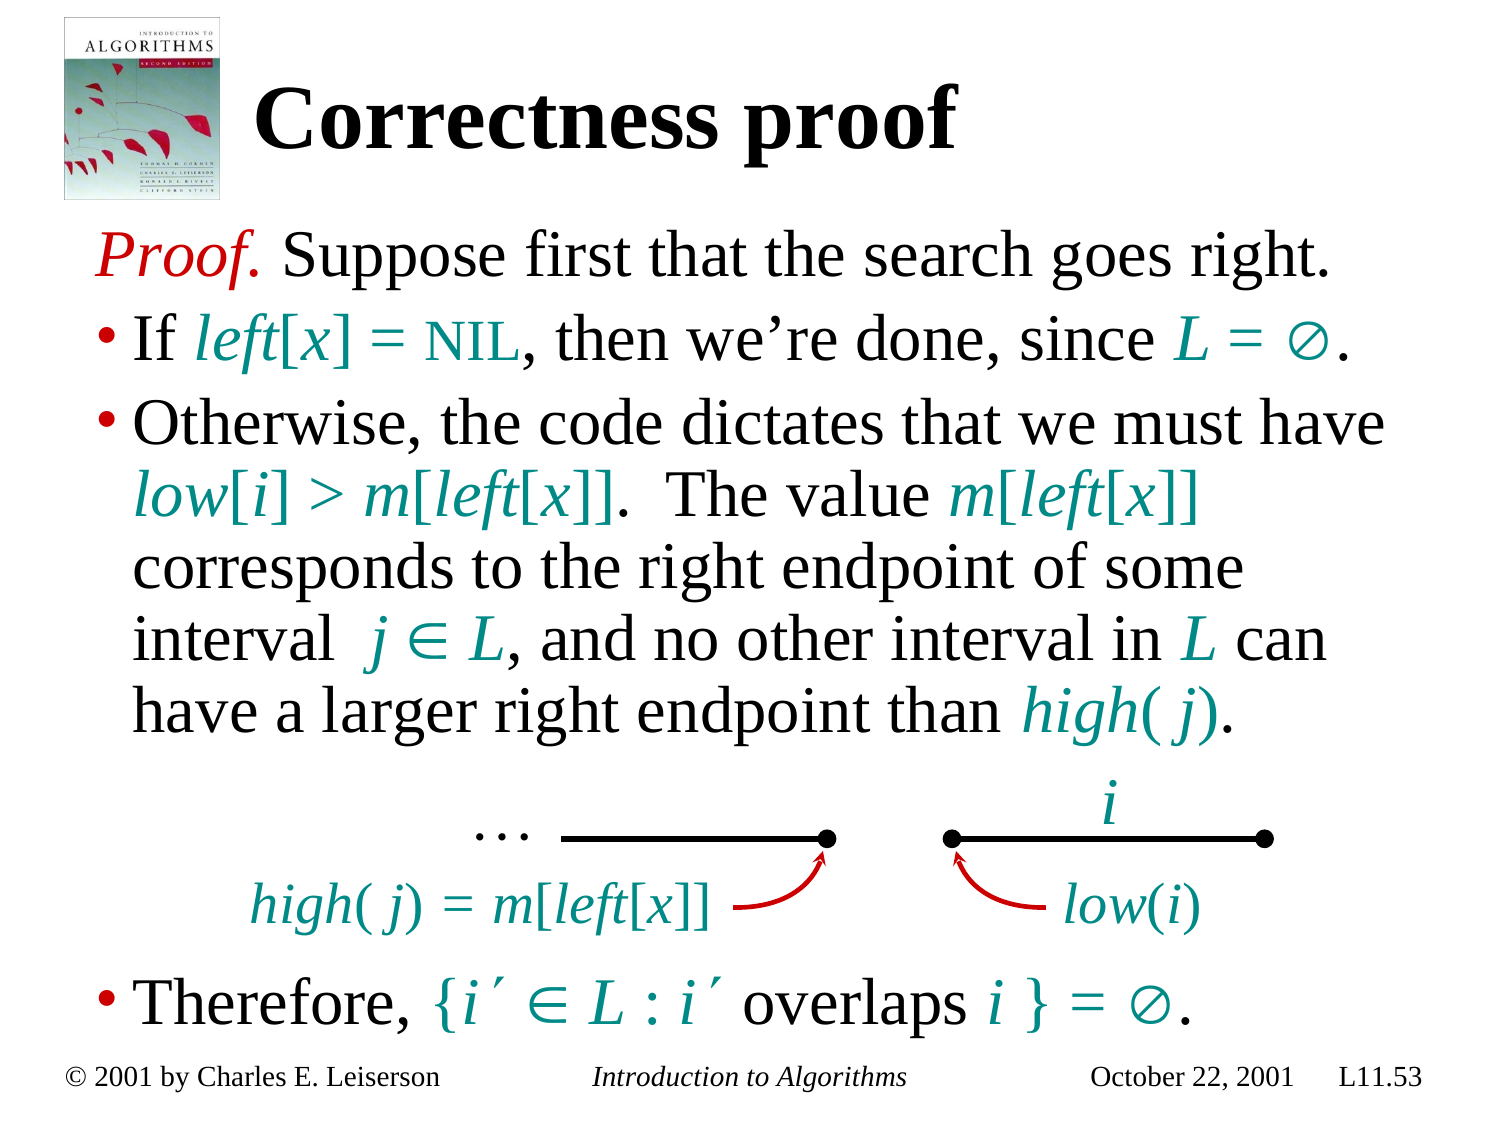

# Correctness proof
Proof. Suppose first that the search goes right.
If left[x] = NIL, then we’re done, since L = .
Otherwise, the code dictates that we must have low[i] > m[left[x]]. The value m[left[x]] corresponds to the right endpoint of some interval j  L, and no other interval in L can have a larger right endpoint than high( j).
i

high( j) = m[left[x]]
low(i)
Therefore, {i   L : i  overlaps i } = .
Introduction to Algorithms
October 22, 2001 L11.